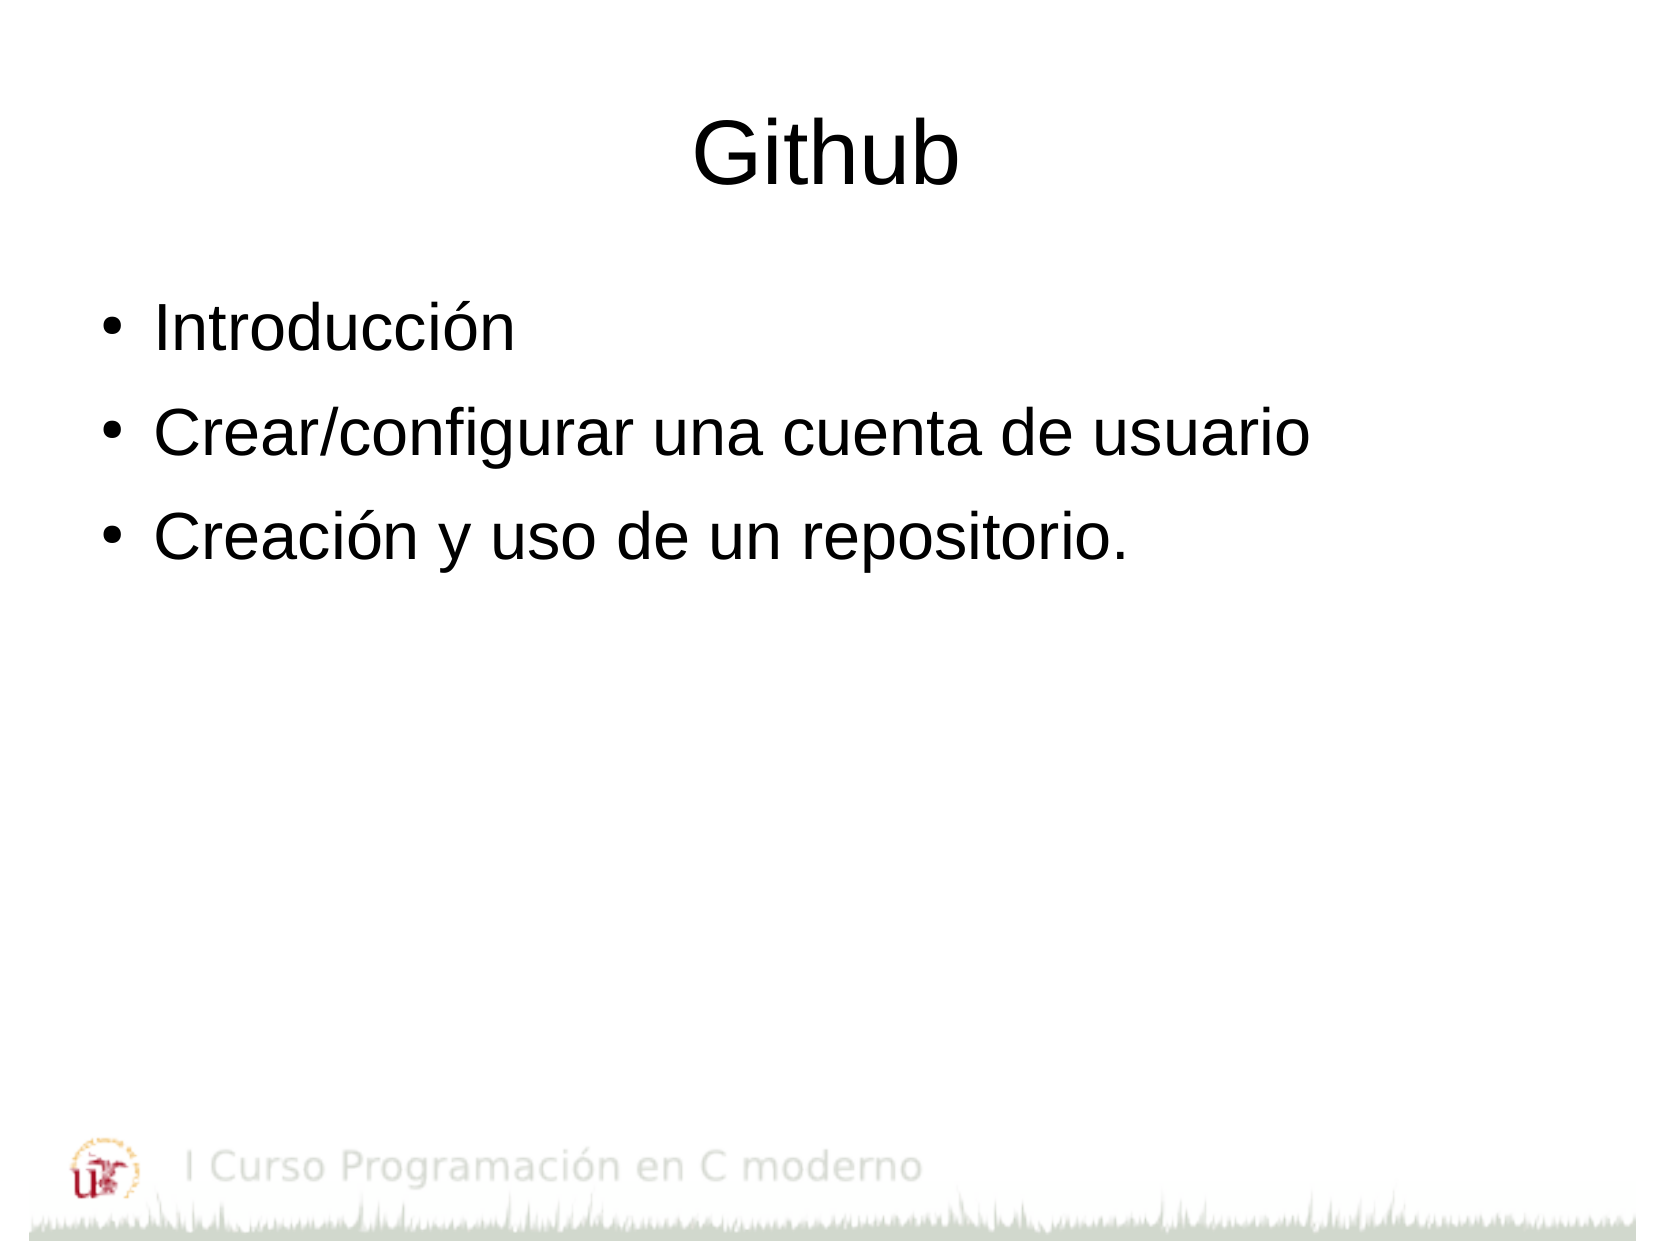

# Github
Introducción
Crear/configurar una cuenta de usuario
Creación y uso de un repositorio.